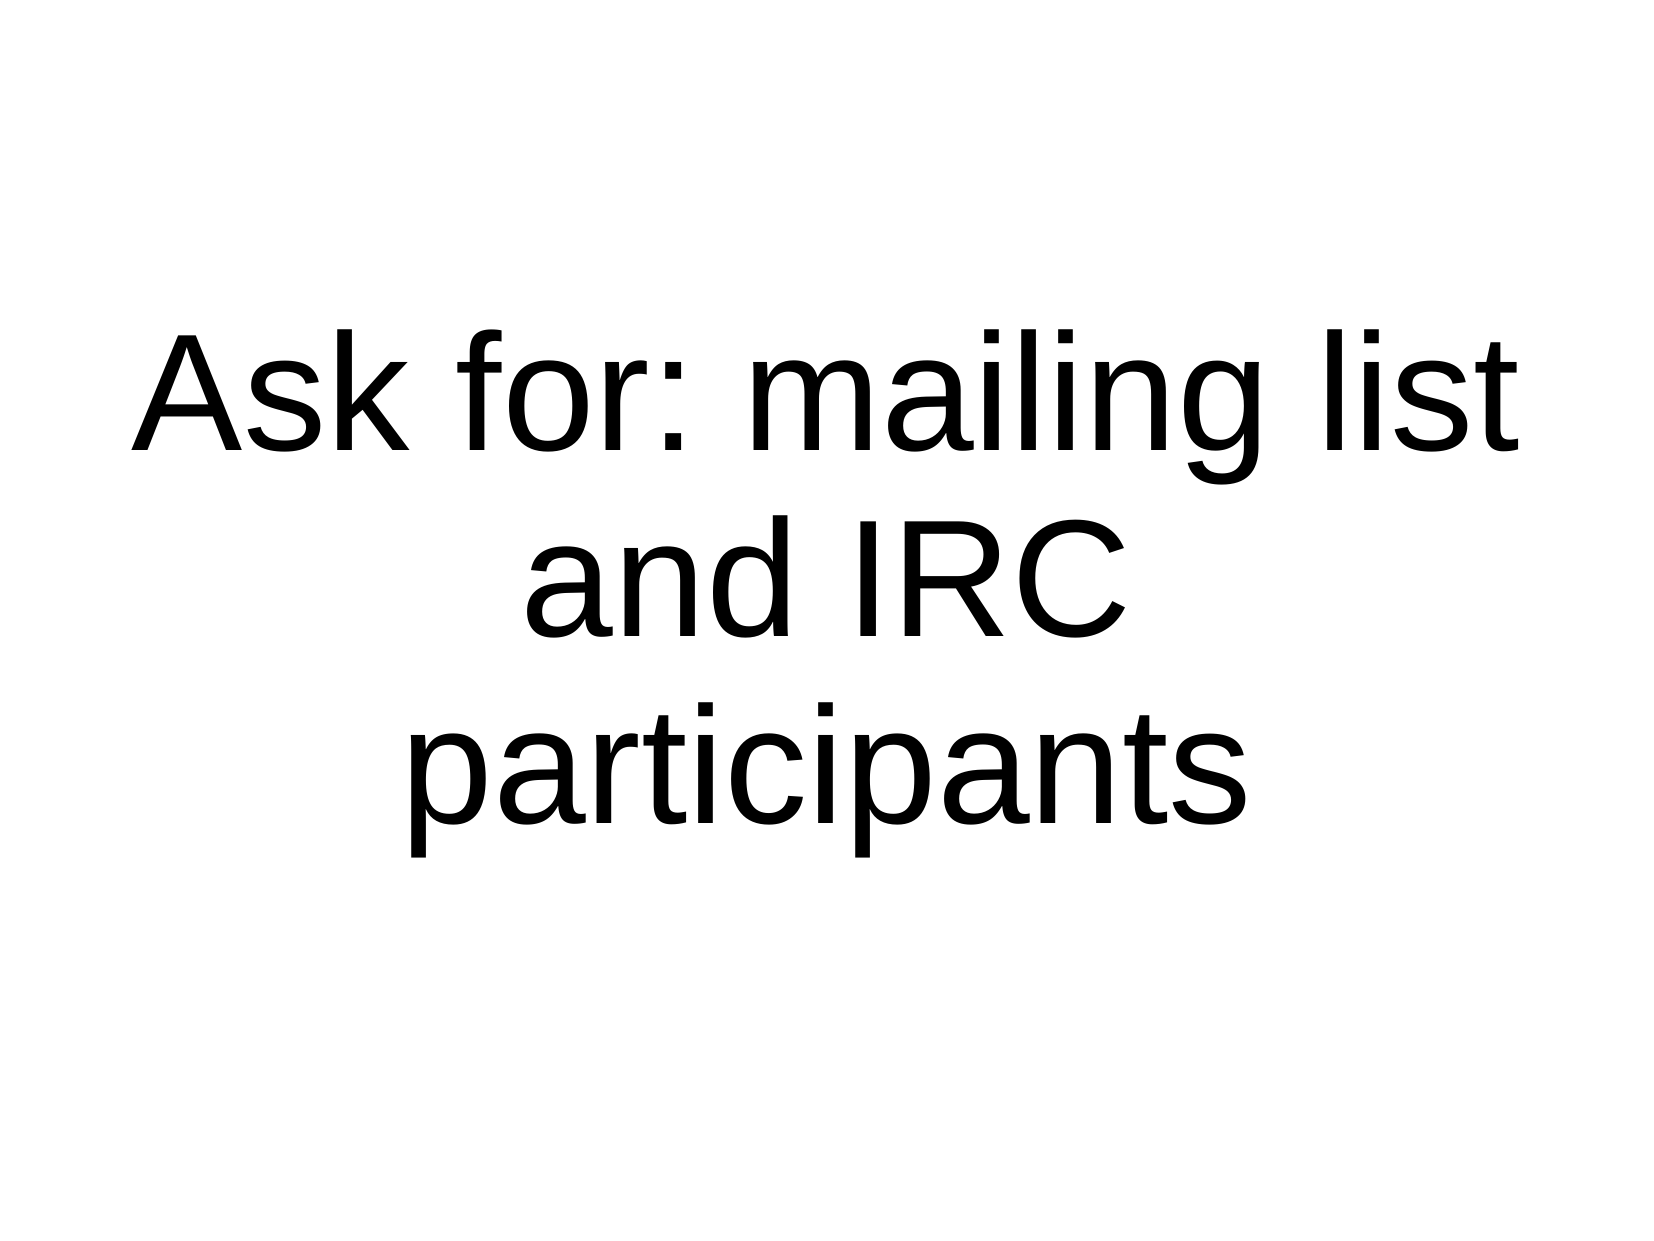

# Ask for: mailing list and IRC participants